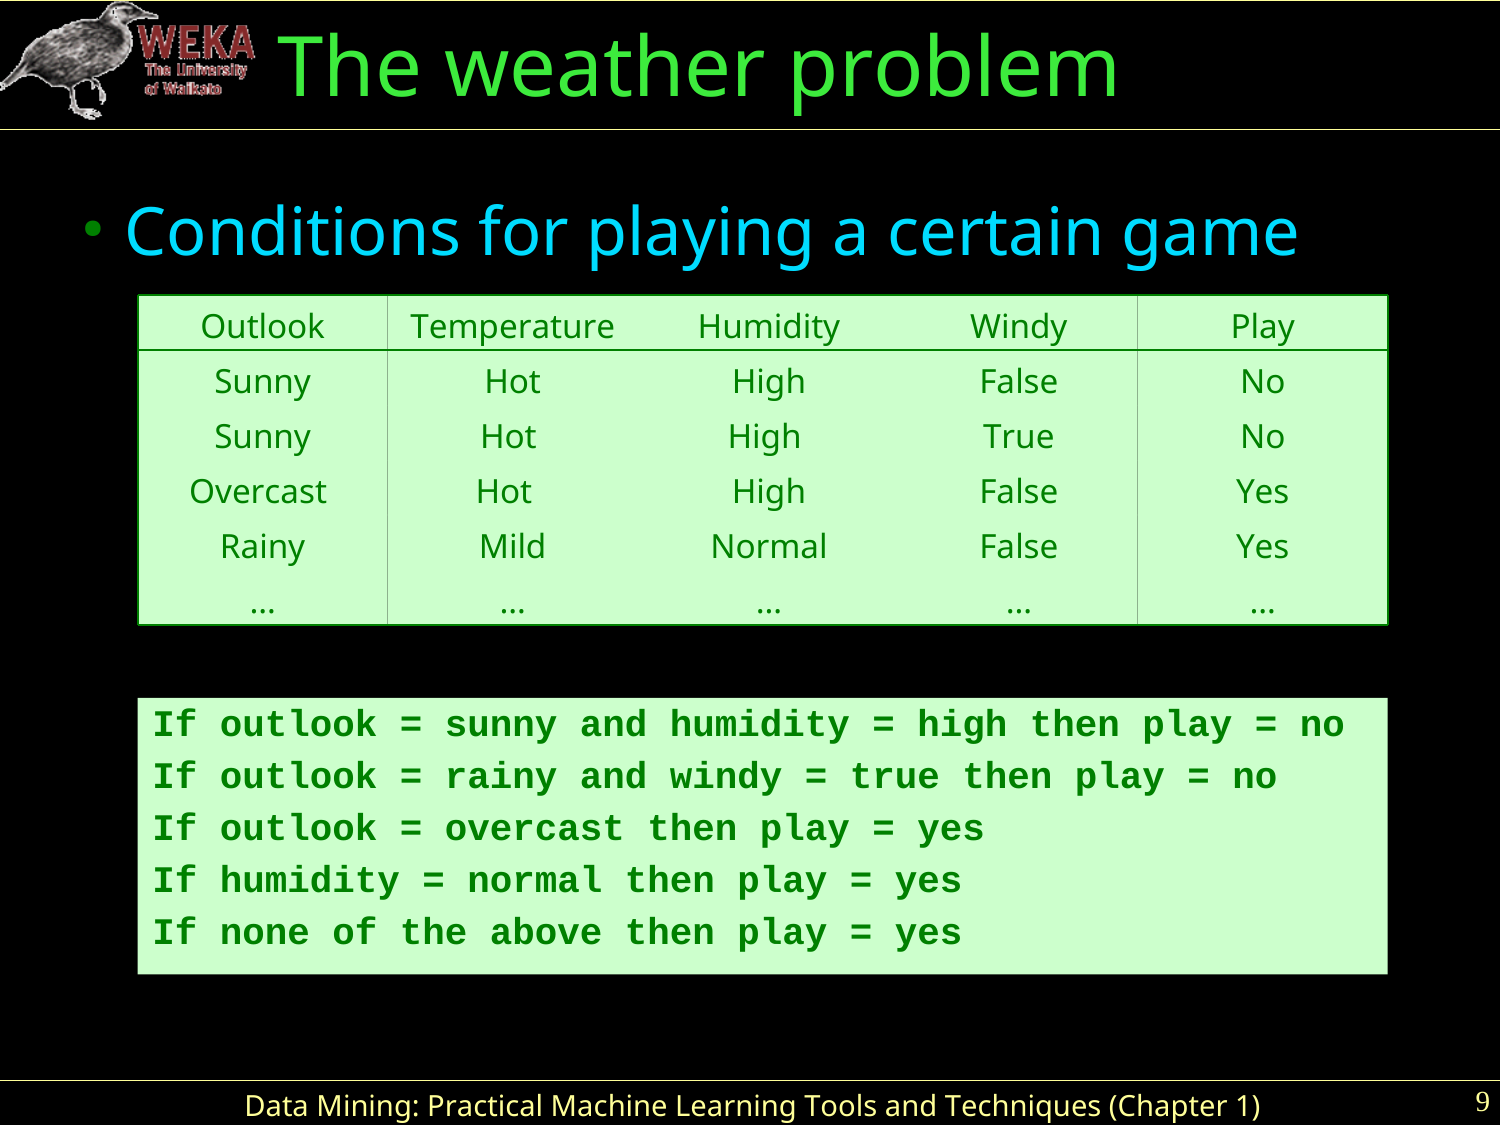

# The weather problem
Conditions for playing a certain game
Outlook
Temperature
Humidity
Windy
Play
Sunny
Hot
High
False
No
Sunny
Hot
High
True
No
Overcast
Hot
High
False
Yes
Rainy
Mild
Normal
False
Yes
…
…
…
…
…
If outlook = sunny and humidity = high then play = no
If outlook = rainy and windy = true then play = no
If outlook = overcast then play = yes
If humidity = normal then play = yes
If none of the above then play = yes
Data Mining: Practical Machine Learning Tools and Techniques (Chapter 1)
9